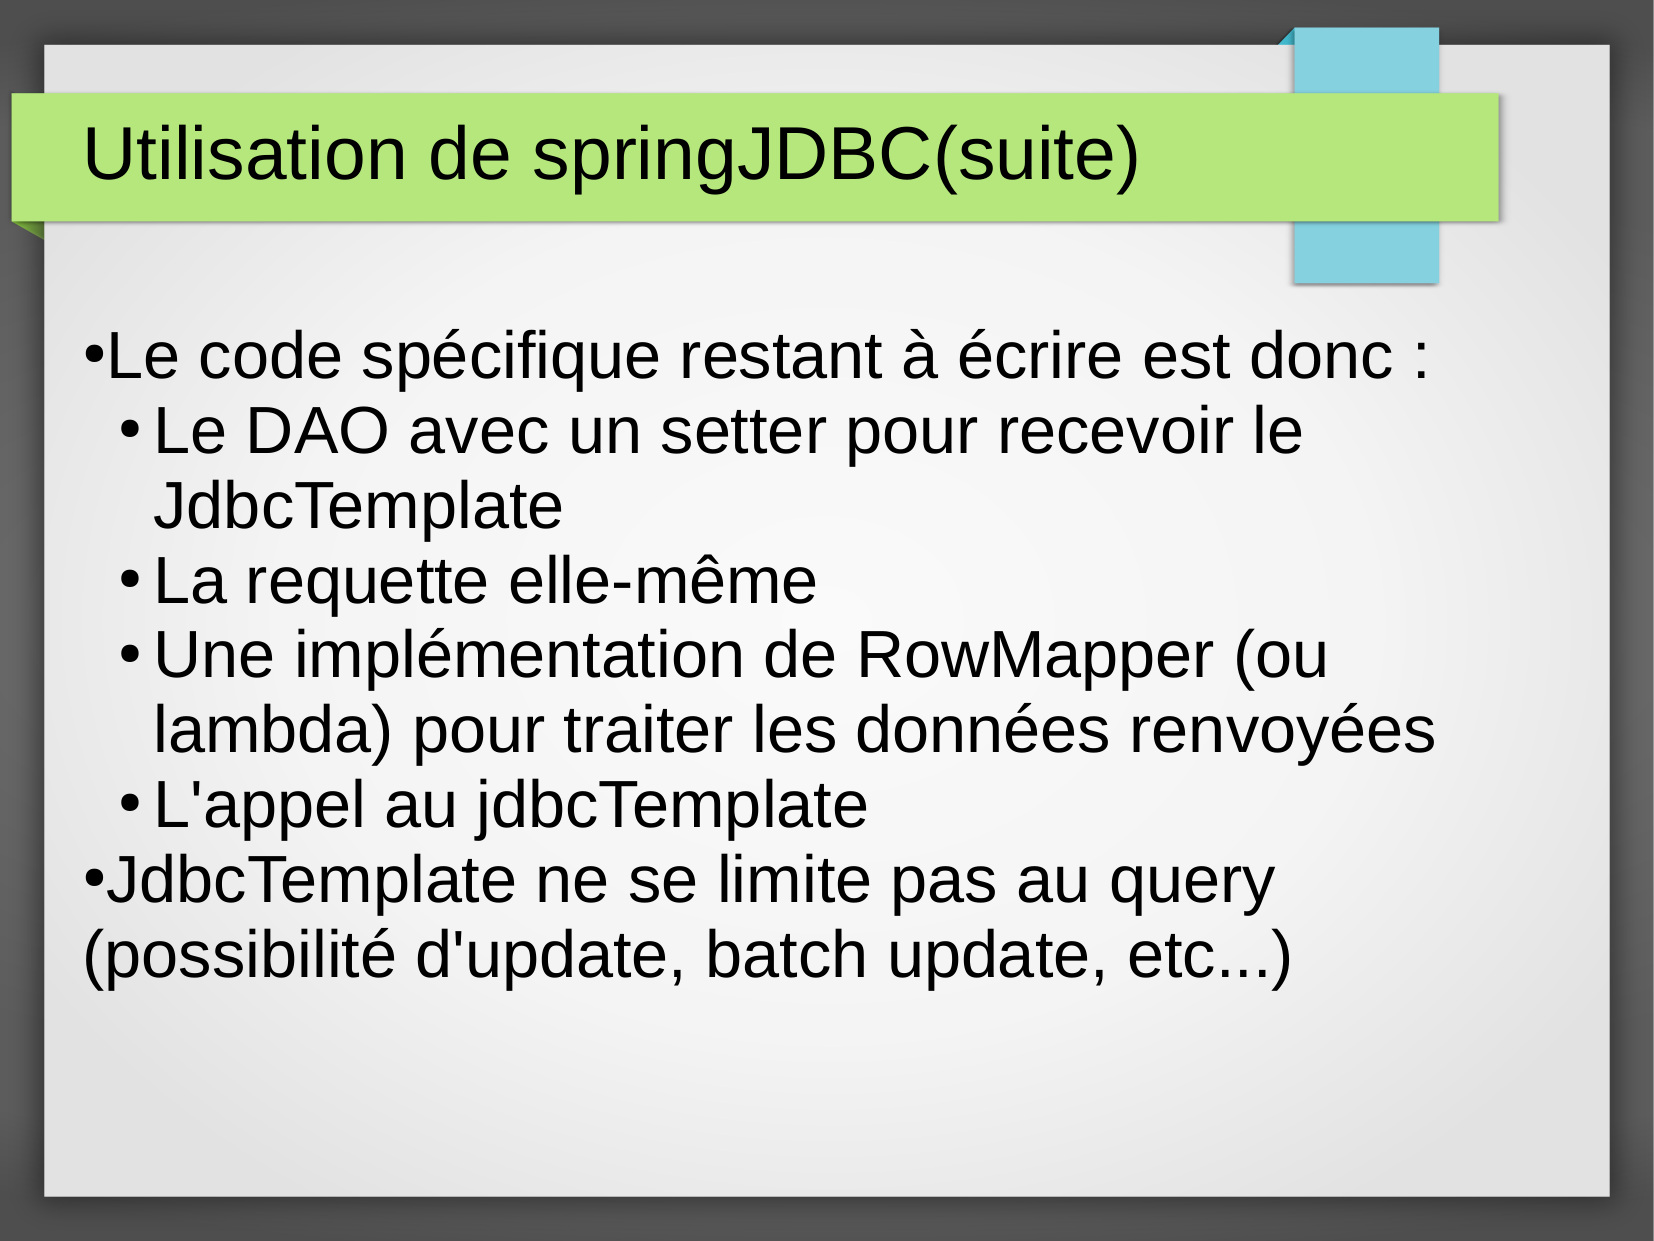

# Utilisation de springJDBC(suite)
Le code spécifique restant à écrire est donc :
Le DAO avec un setter pour recevoir le JdbcTemplate
La requette elle-même
Une implémentation de RowMapper (ou lambda) pour traiter les données renvoyées
L'appel au jdbcTemplate
JdbcTemplate ne se limite pas au query (possibilité d'update, batch update, etc...)